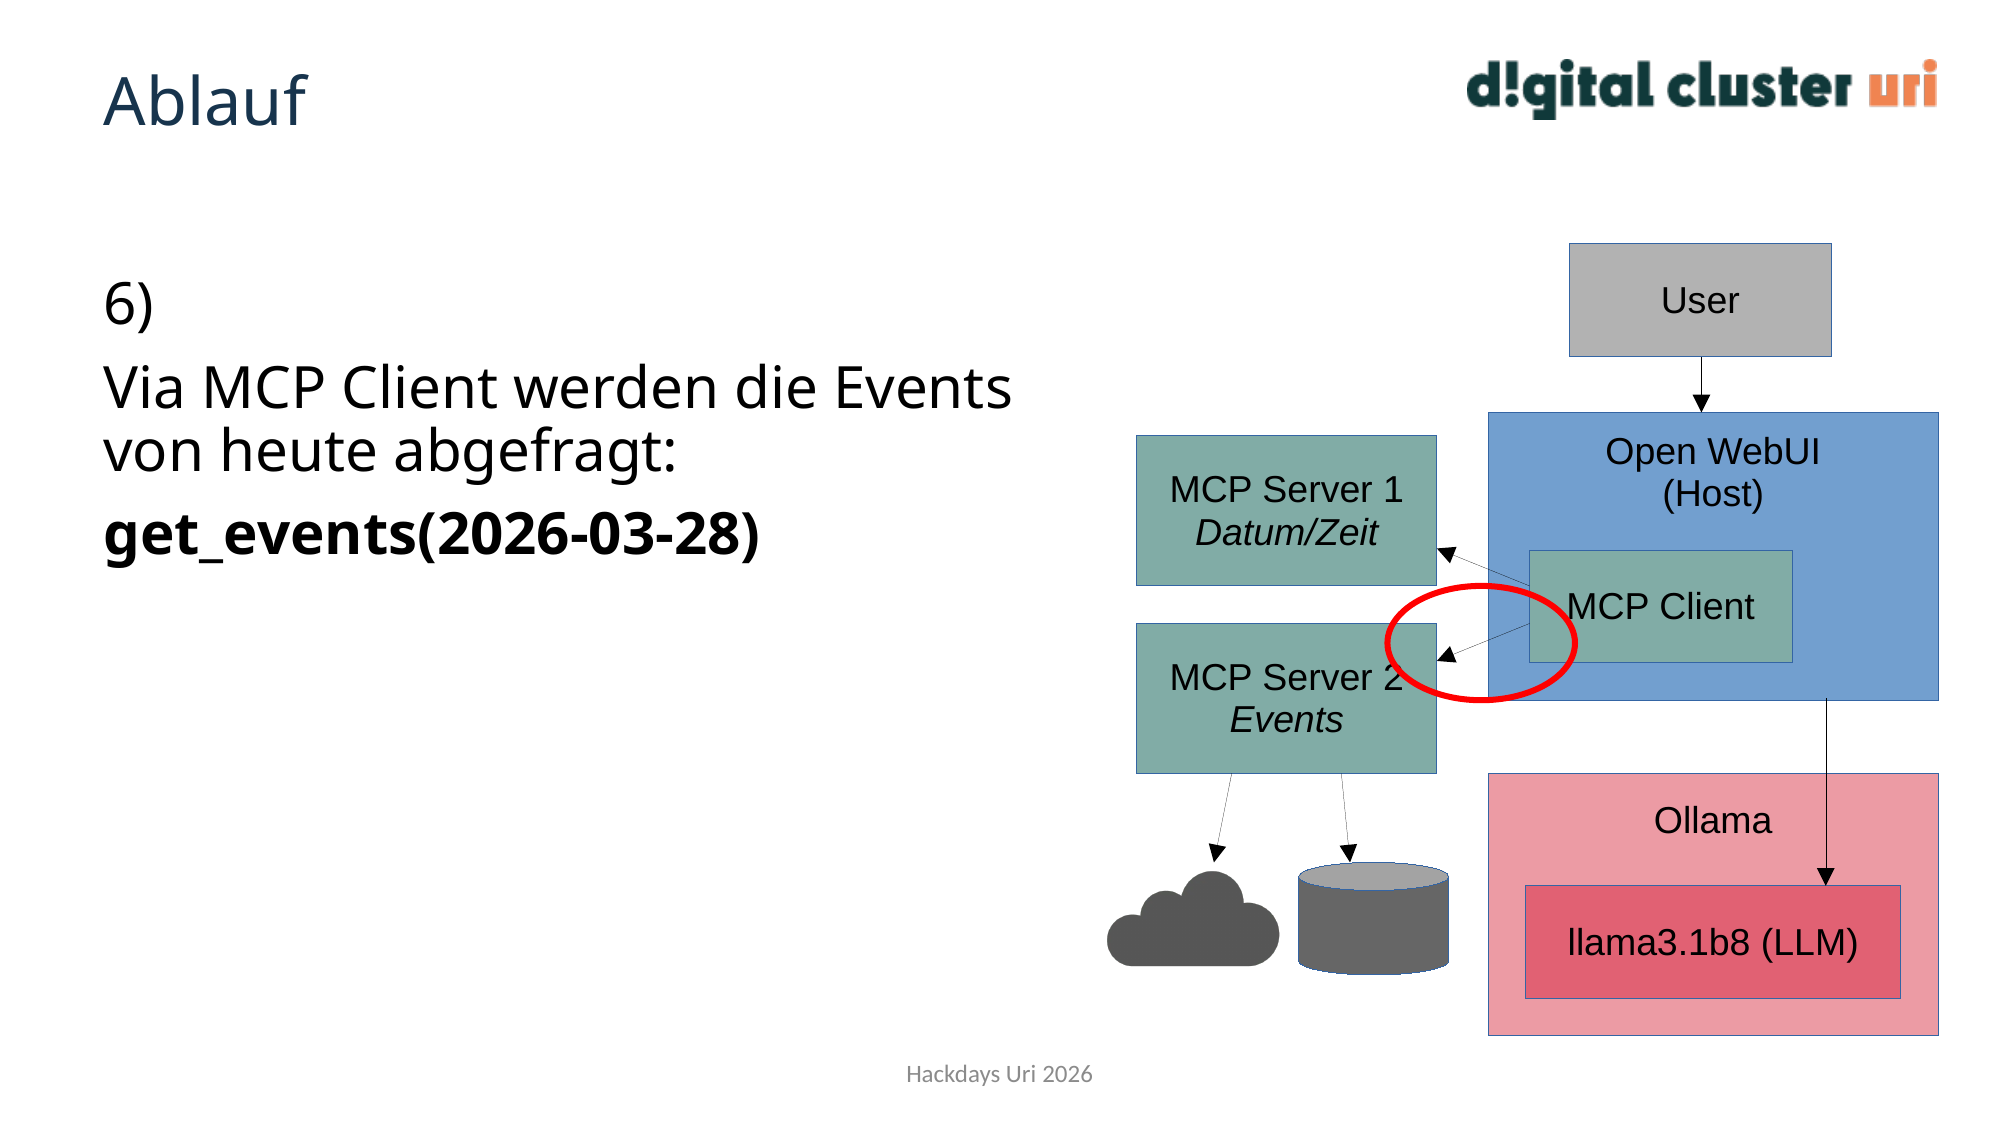

# Ablauf
User
Open WebUI
(Host)
MCP Server 1
Datum/Zeit
MCP Client
MCP Server 2
Events
Ollama
llama3.1b8 (LLM)
6)
Via MCP Client werden die Events von heute abgefragt:
get_events(2026-03-28)
Hackdays Uri 2026